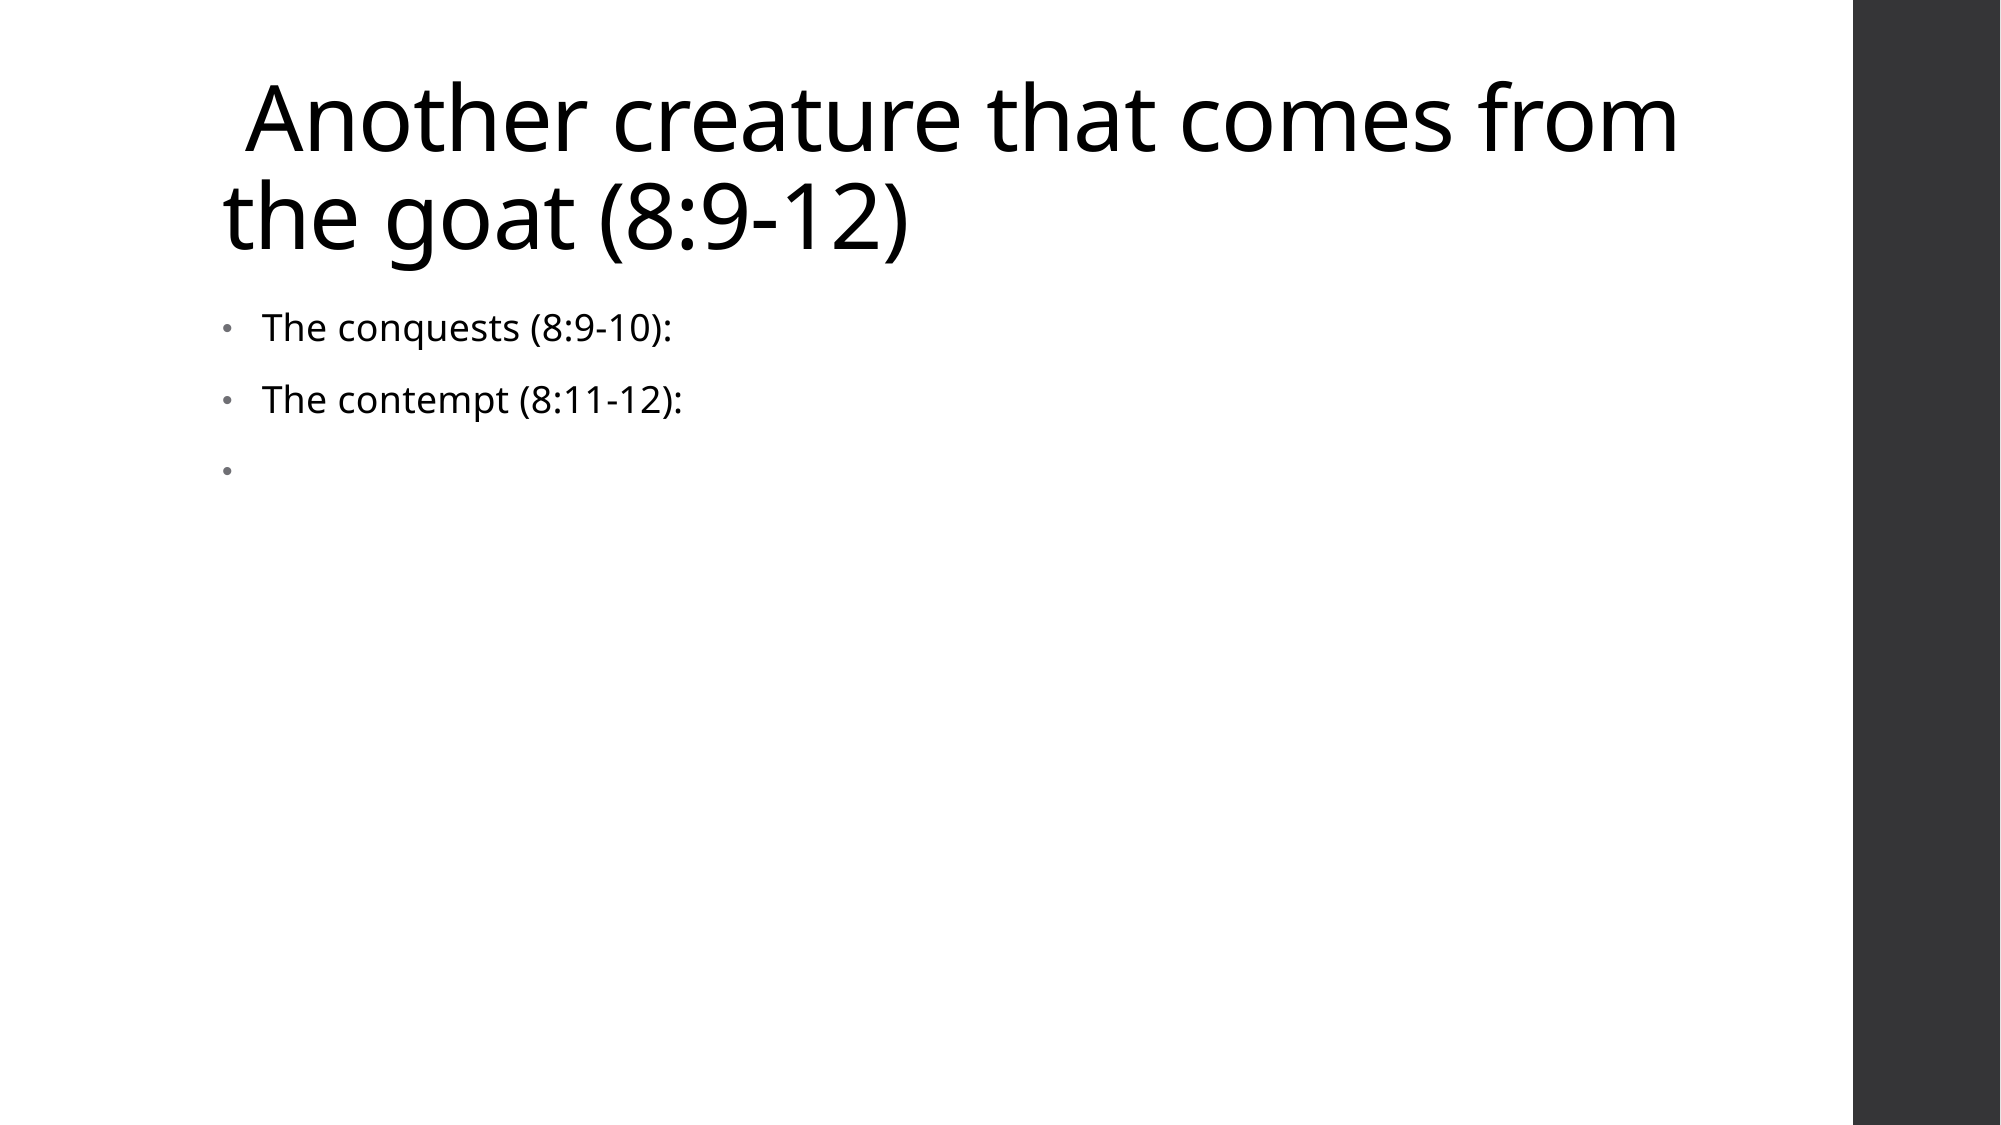

# Another creature that comes from the goat (8:9-12)
 The conquests (8:9-10):
 The contempt (8:11-12):